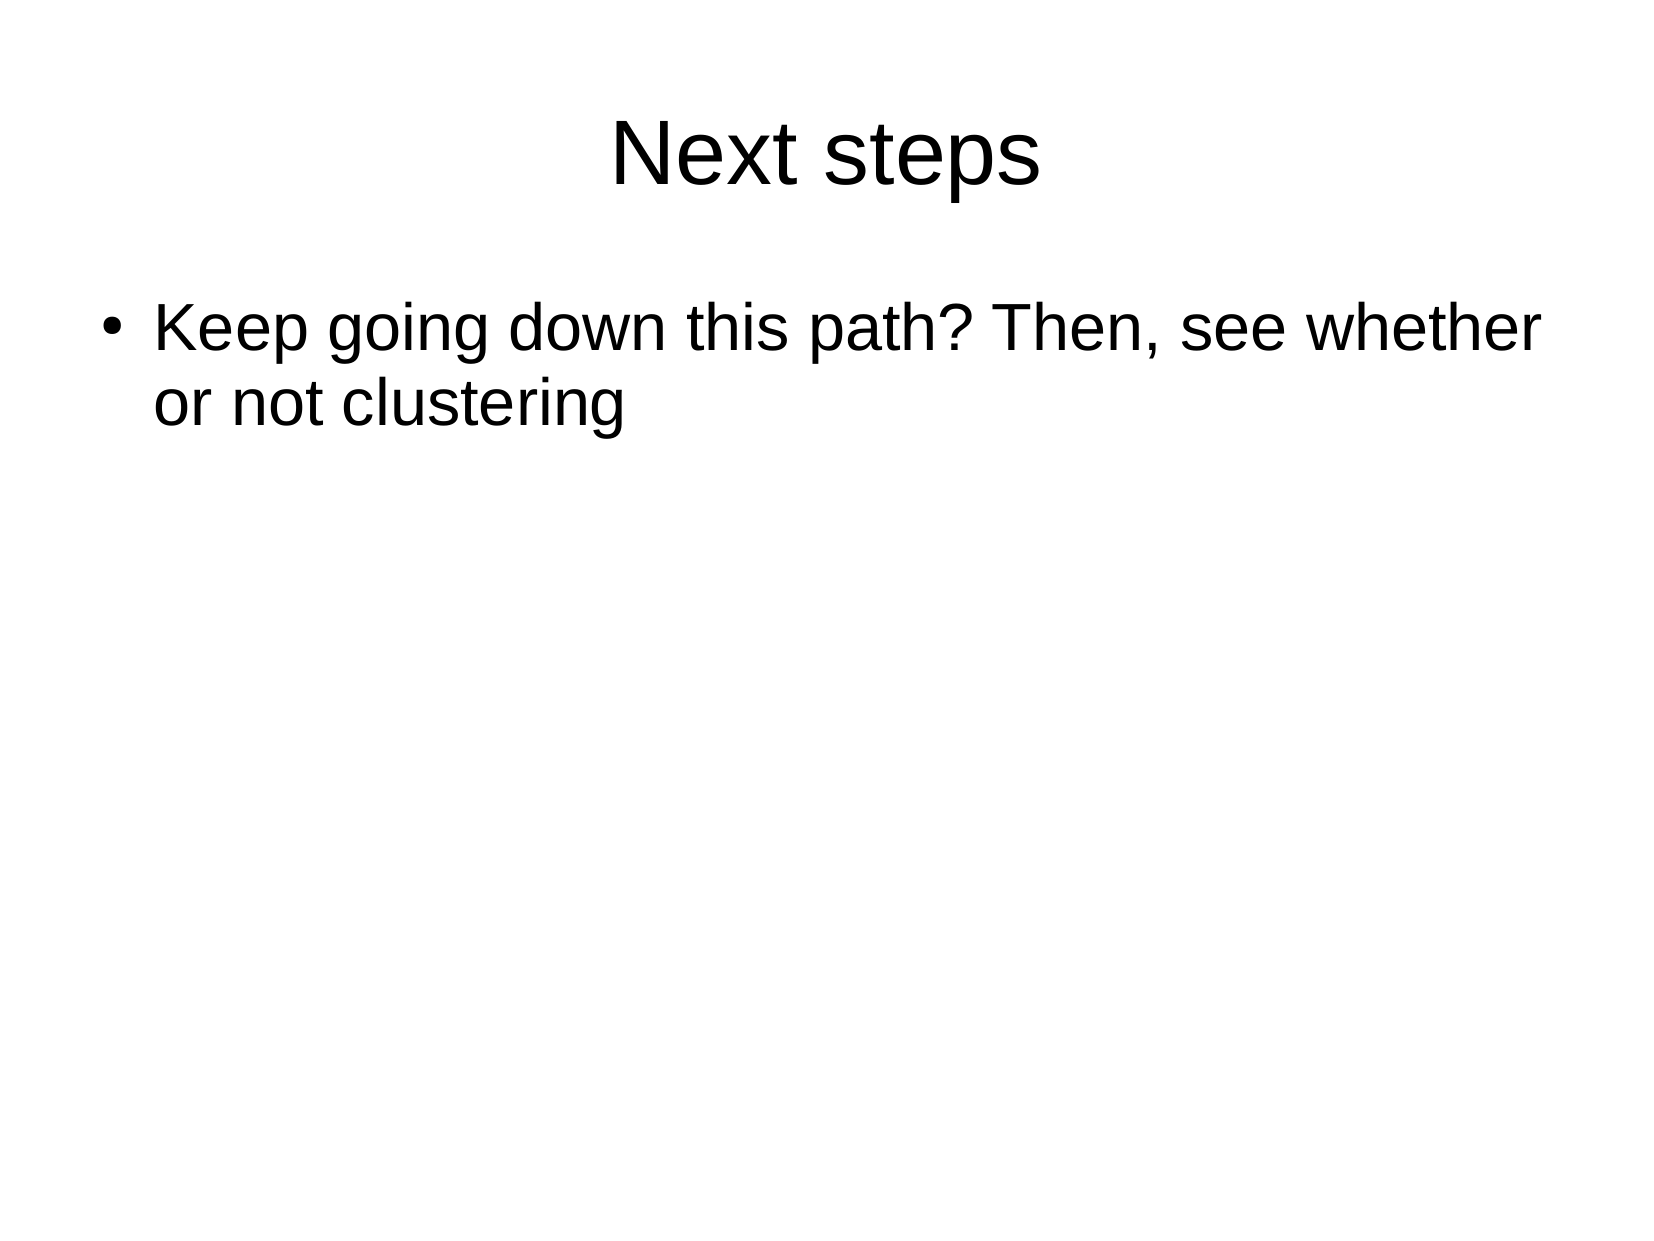

# Next steps
Keep going down this path? Then, see whether or not clustering